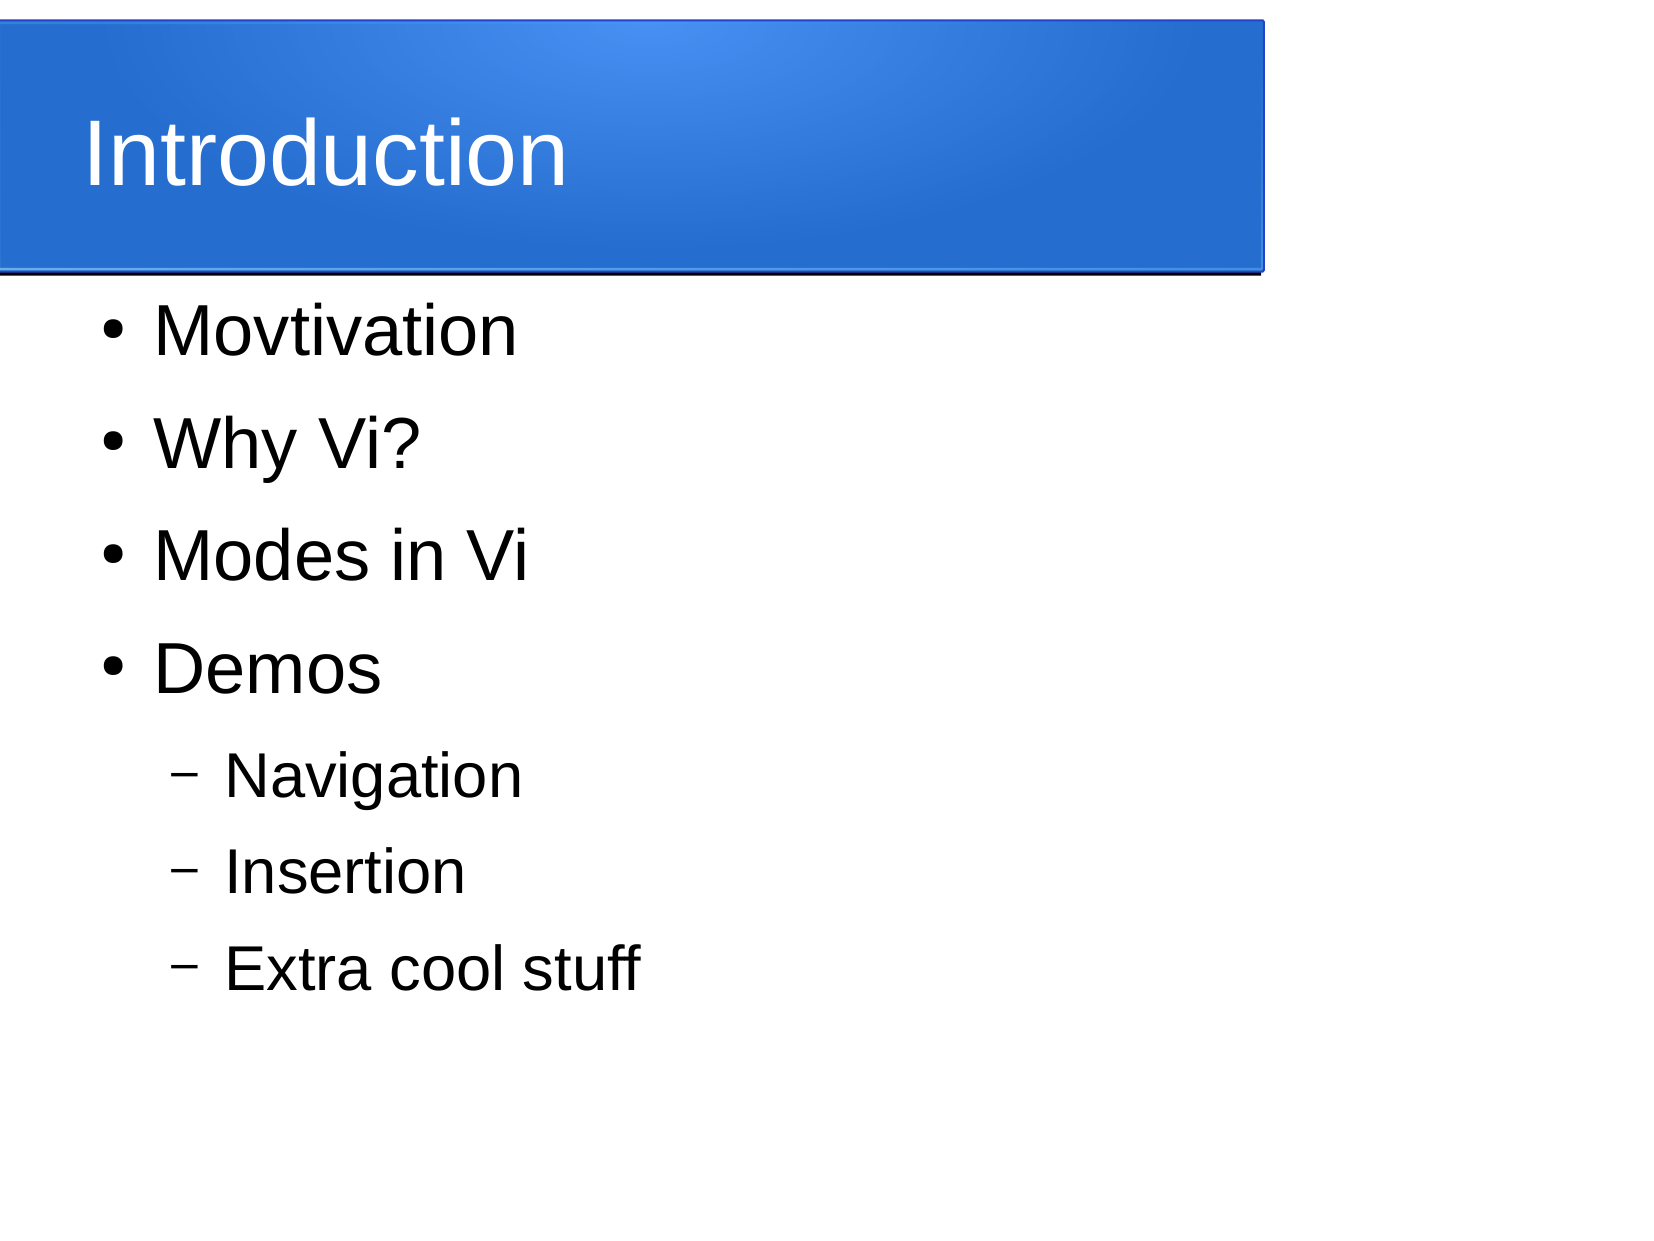

# Introduction
Movtivation
Why Vi?
Modes in Vi
Demos
Navigation
Insertion
Extra cool stuff